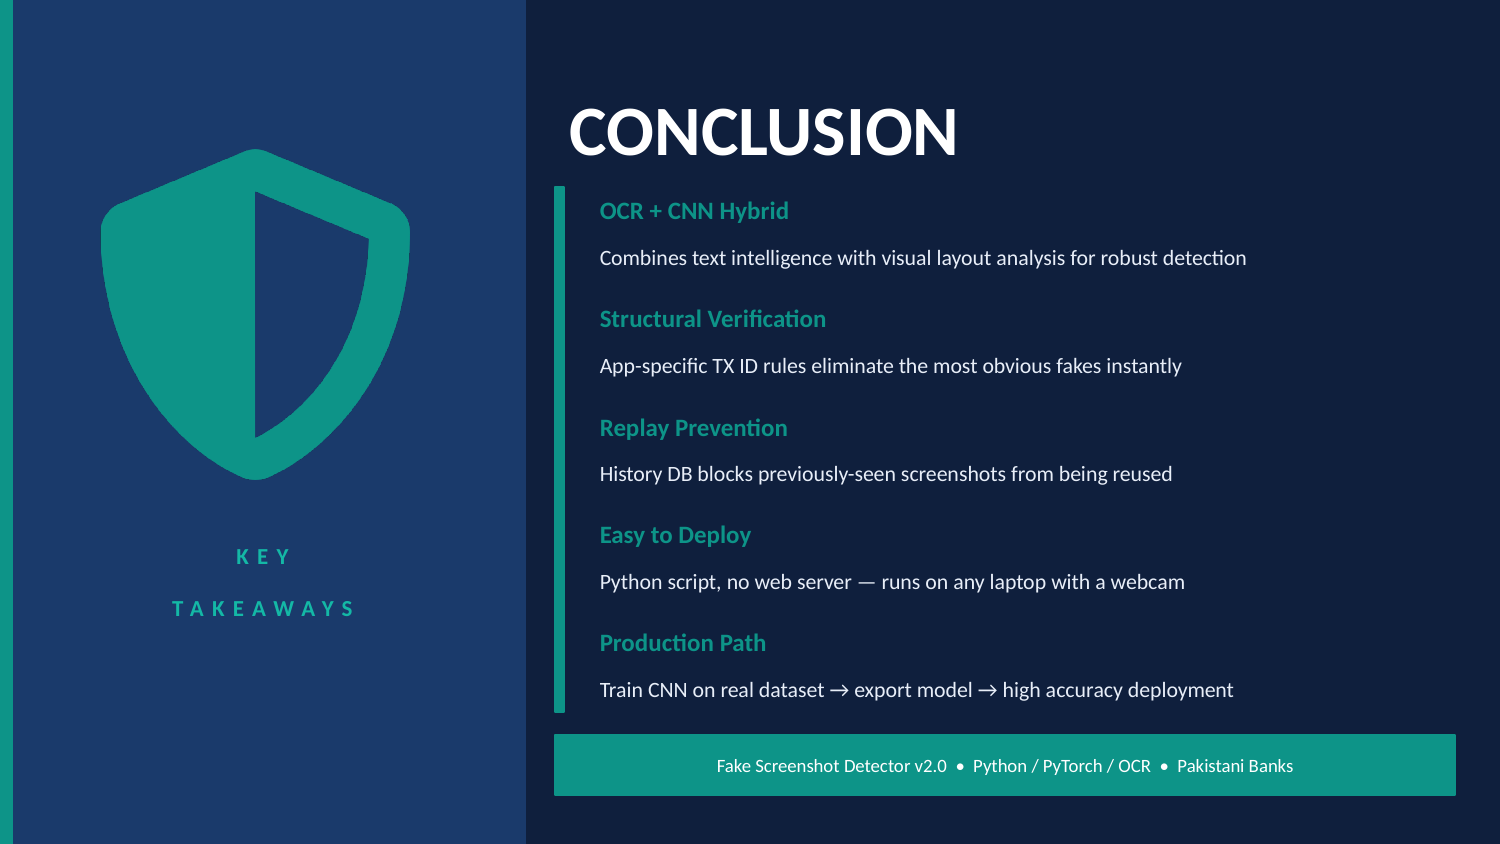

CONCLUSION
OCR + CNN Hybrid
Combines text intelligence with visual layout analysis for robust detection
Structural Verification
App-specific TX ID rules eliminate the most obvious fakes instantly
Replay Prevention
History DB blocks previously-seen screenshots from being reused
Easy to Deploy
KEY
Python script, no web server — runs on any laptop with a webcam
TAKEAWAYS
Production Path
Train CNN on real dataset → export model → high accuracy deployment
Fake Screenshot Detector v2.0 • Python / PyTorch / OCR • Pakistani Banks